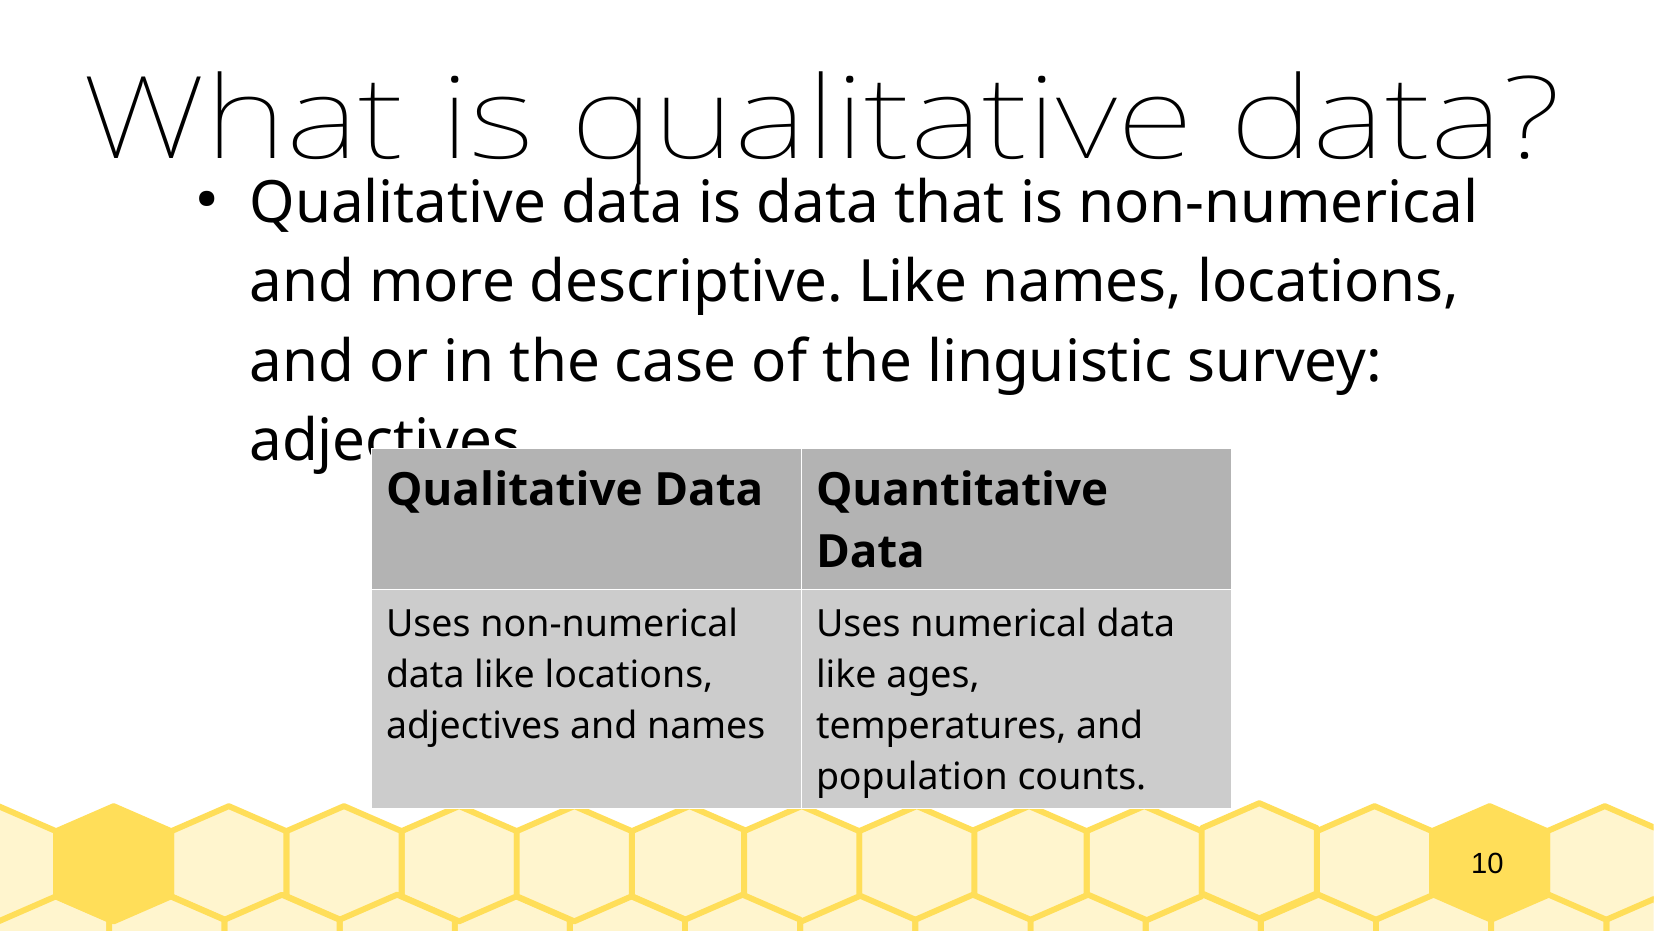

# What is qualitative data?
Qualitative data is data that is non-numerical and more descriptive. Like names, locations, and or in the case of the linguistic survey: adjectives.
| Qualitative Data | Quantitative Data |
| --- | --- |
| Uses non-numerical data like locations, adjectives and names | Uses numerical data like ages, temperatures, and population counts. |